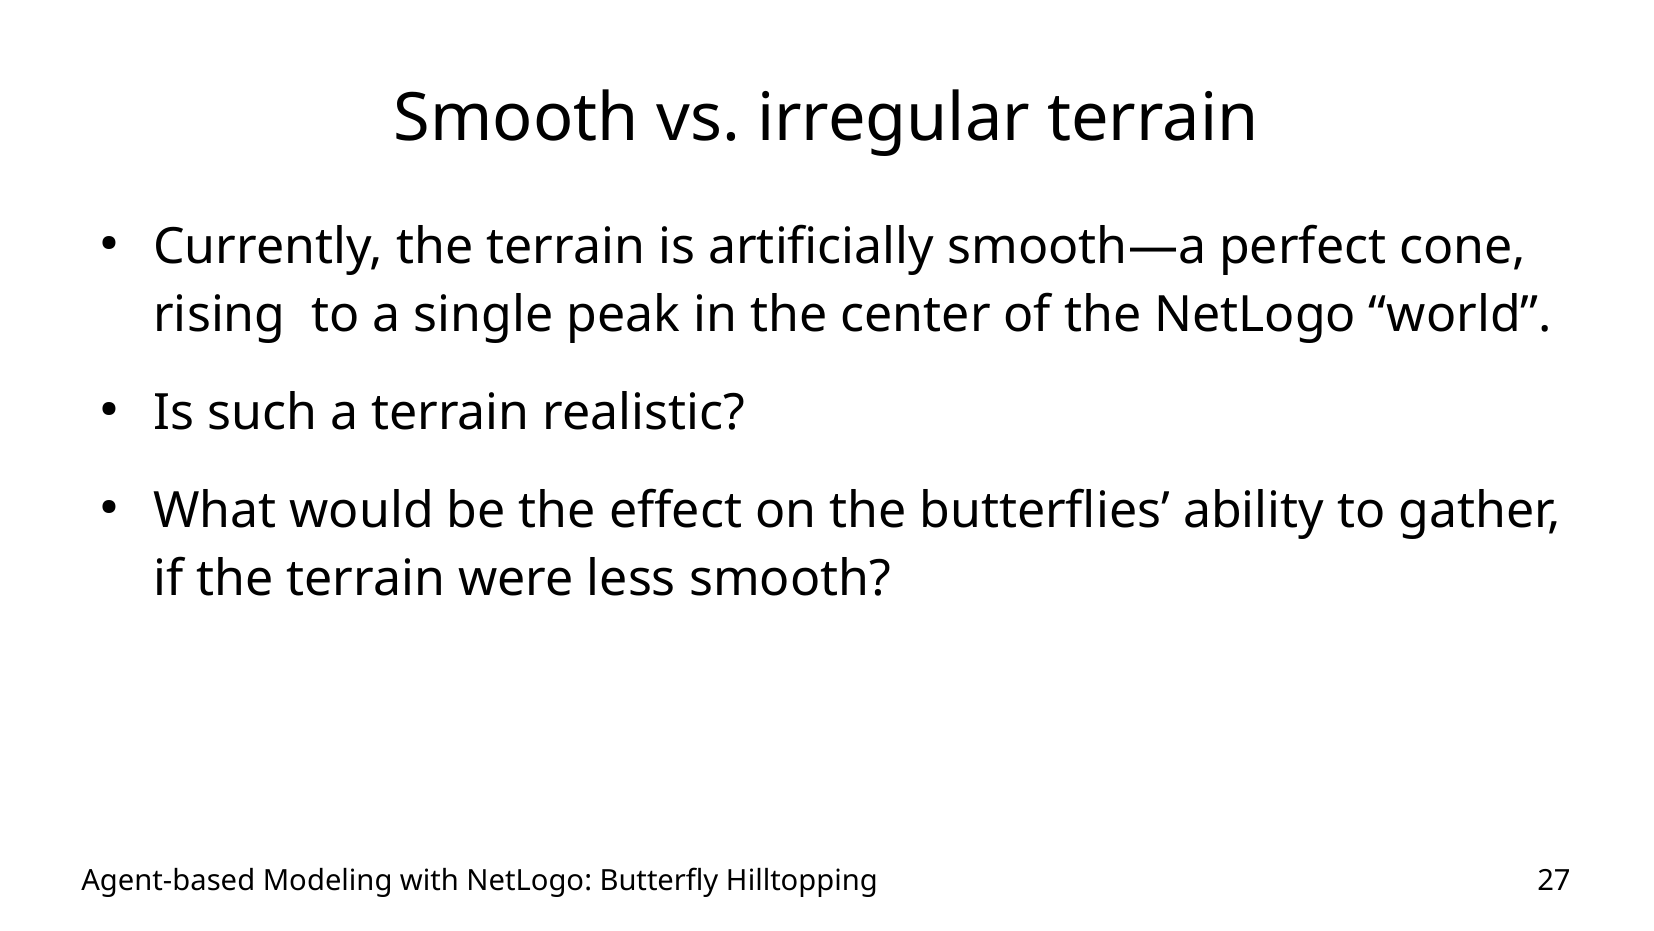

# Smooth vs. irregular terrain
Currently, the terrain is artificially smooth—a perfect cone, rising to a single peak in the center of the NetLogo “world”.
Is such a terrain realistic?
What would be the effect on the butterflies’ ability to gather, if the terrain were less smooth?
Agent-based Modeling with NetLogo: Butterfly Hilltopping
27